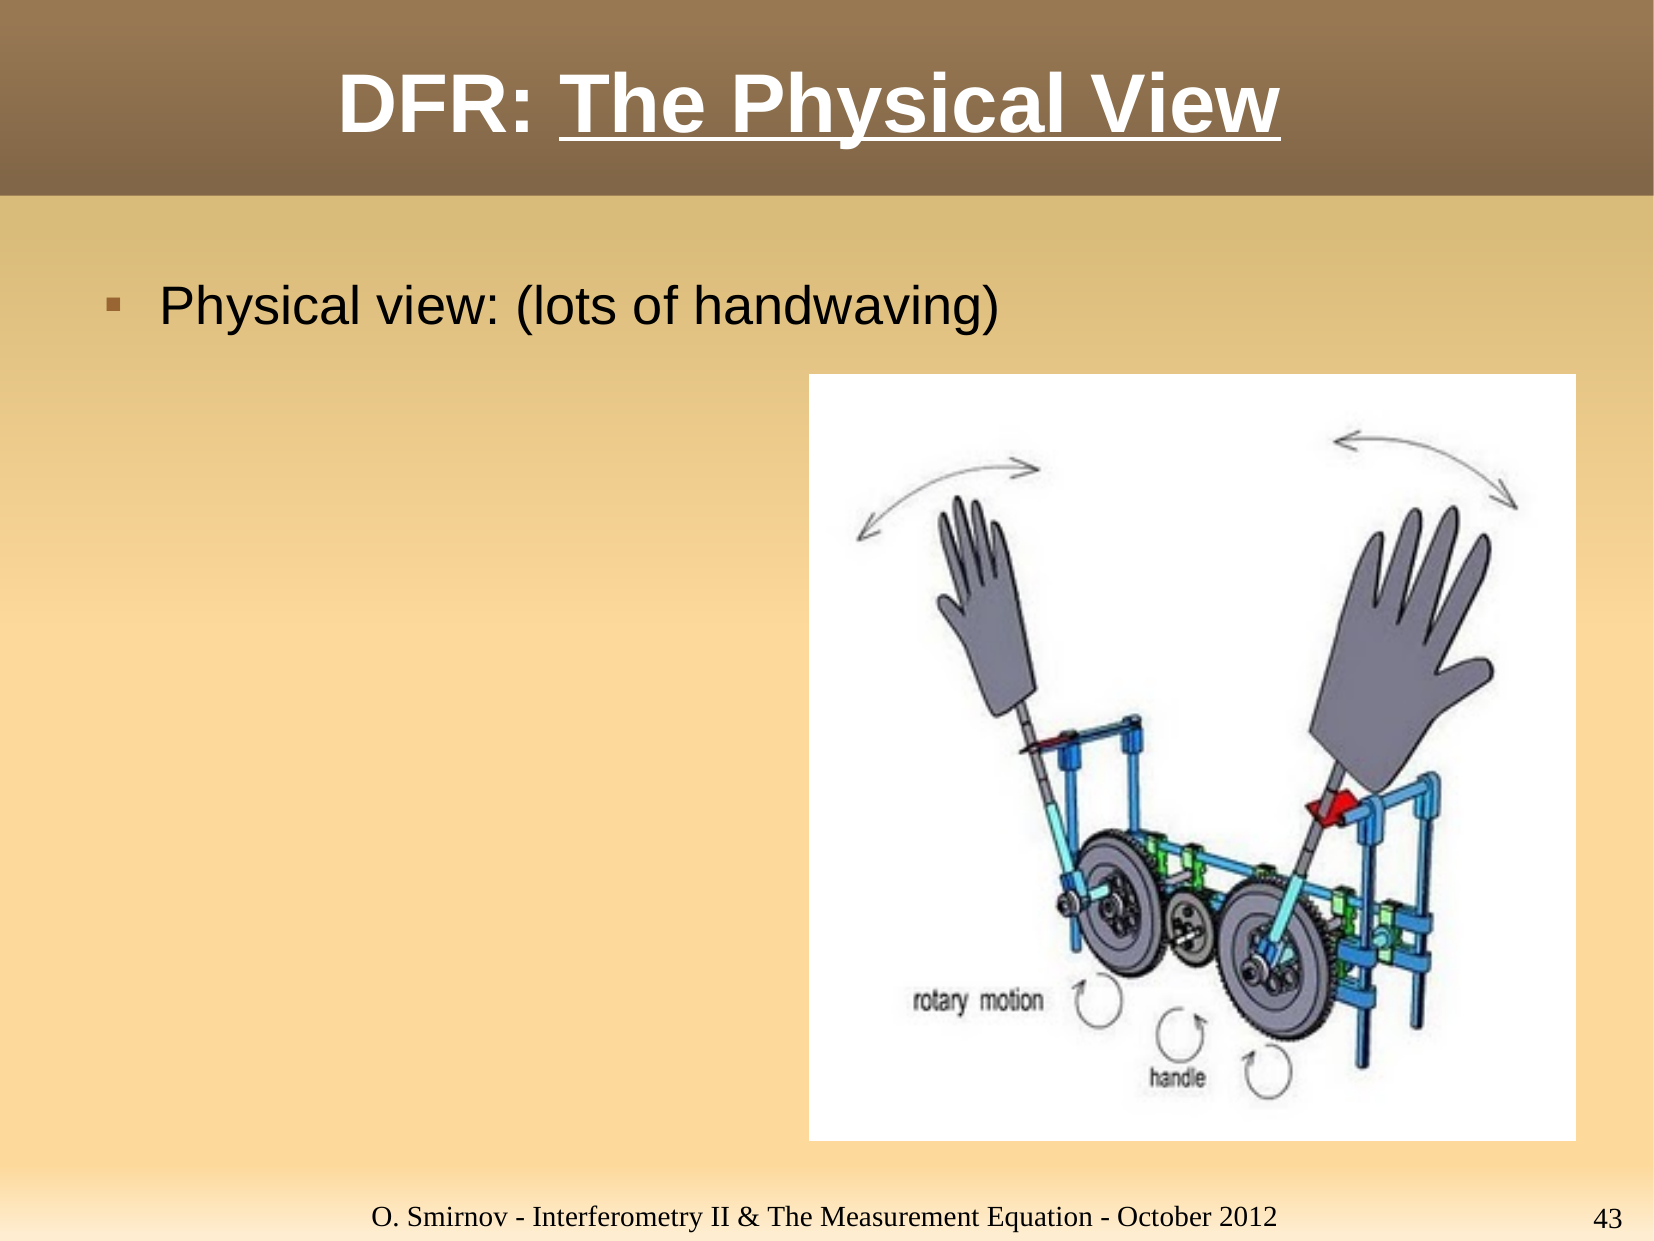

# DFR: The Physical View
Physical view: (lots of handwaving)
O. Smirnov - Interferometry II & The Measurement Equation - October 2012
43